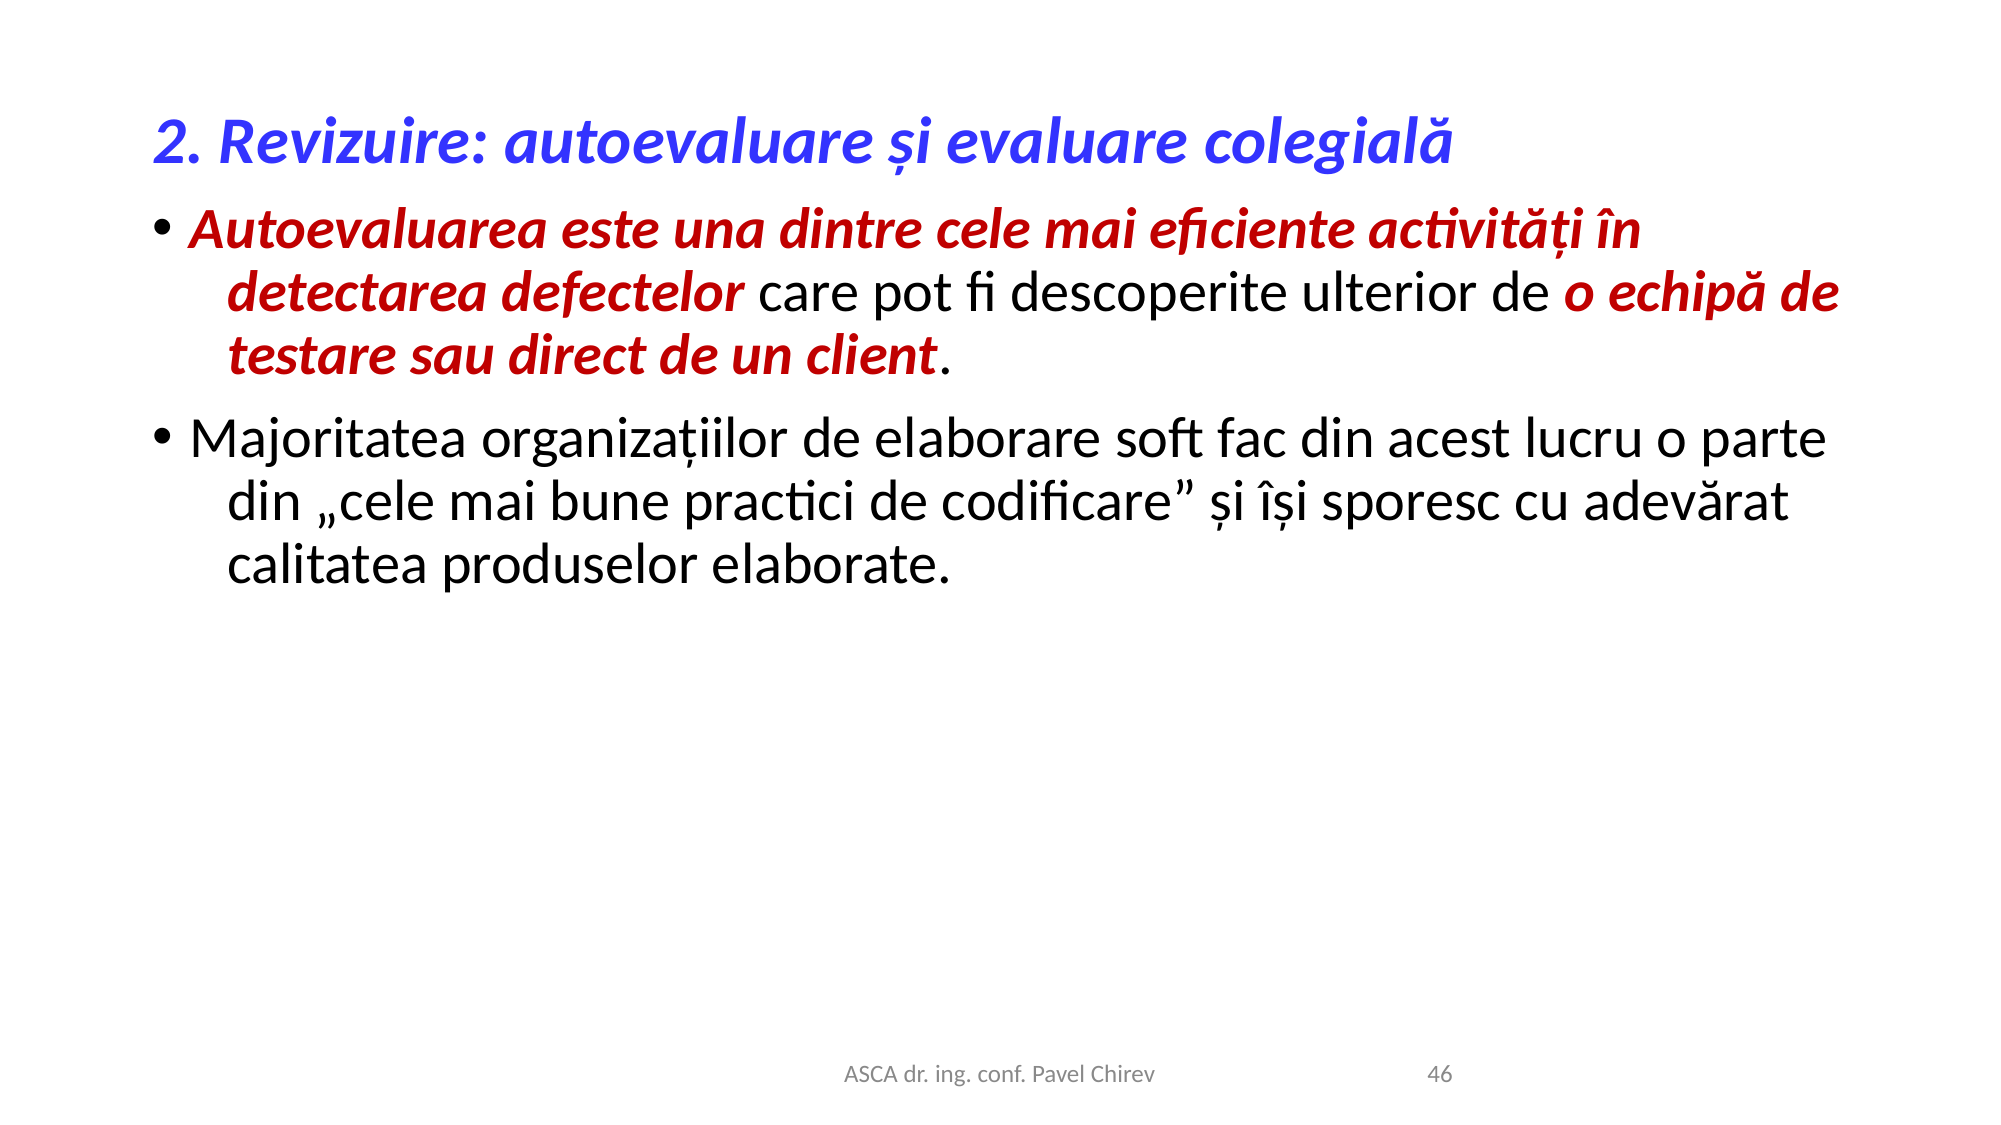

# 2. Revizuire: autoevaluare și evaluare colegială
Autoevaluarea este una dintre cele mai eficiente activități în detectarea defectelor care pot fi descoperite ulterior de o echipă de testare sau direct de un client.
Majoritatea organizațiilor de elaborare soft fac din acest lucru o parte din „cele mai bune practici de codificare” și își sporesc cu adevărat calitatea produselor elaborate.
ASCA dr. ing. conf. Pavel Chirev